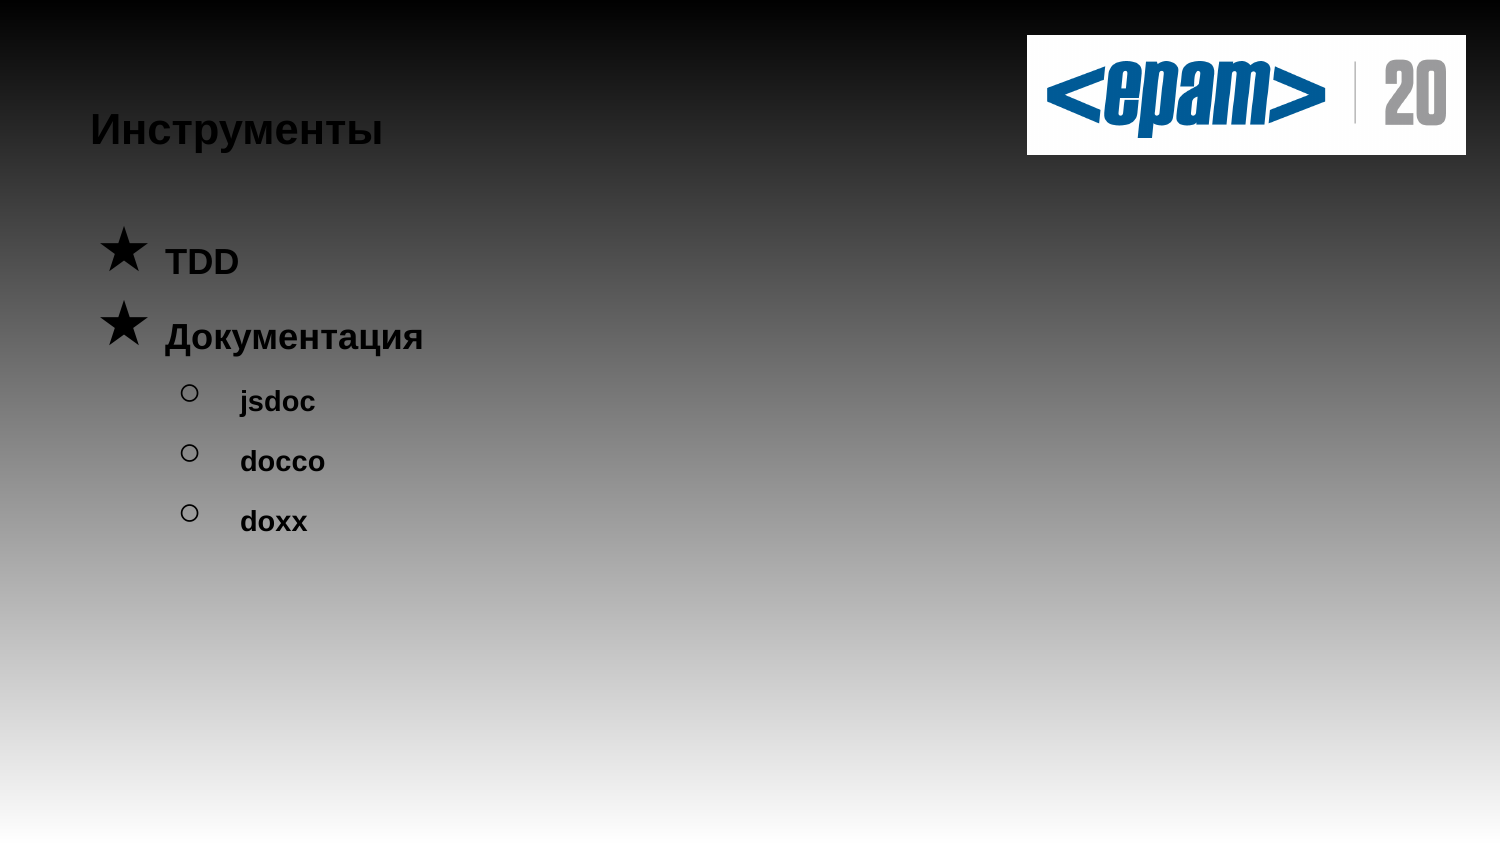

# Инструменты
TDD
Документация
jsdoc
docco
doxx